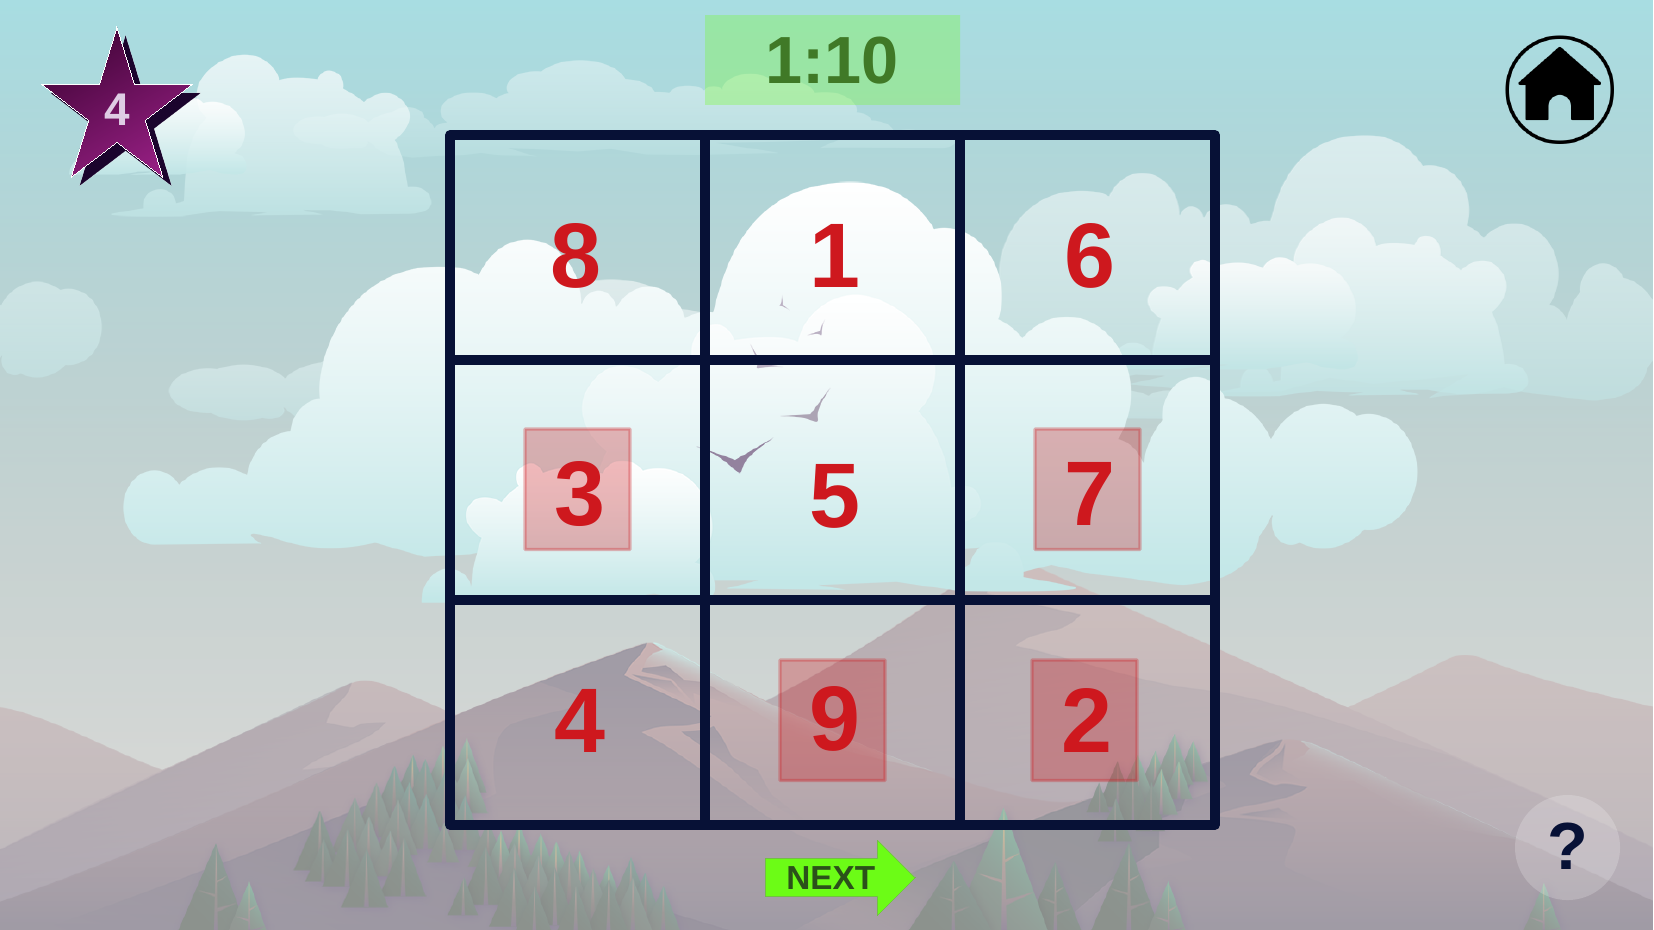

1:10
4
 8
1
6
3
7
5
9
4
2
?
NEXT